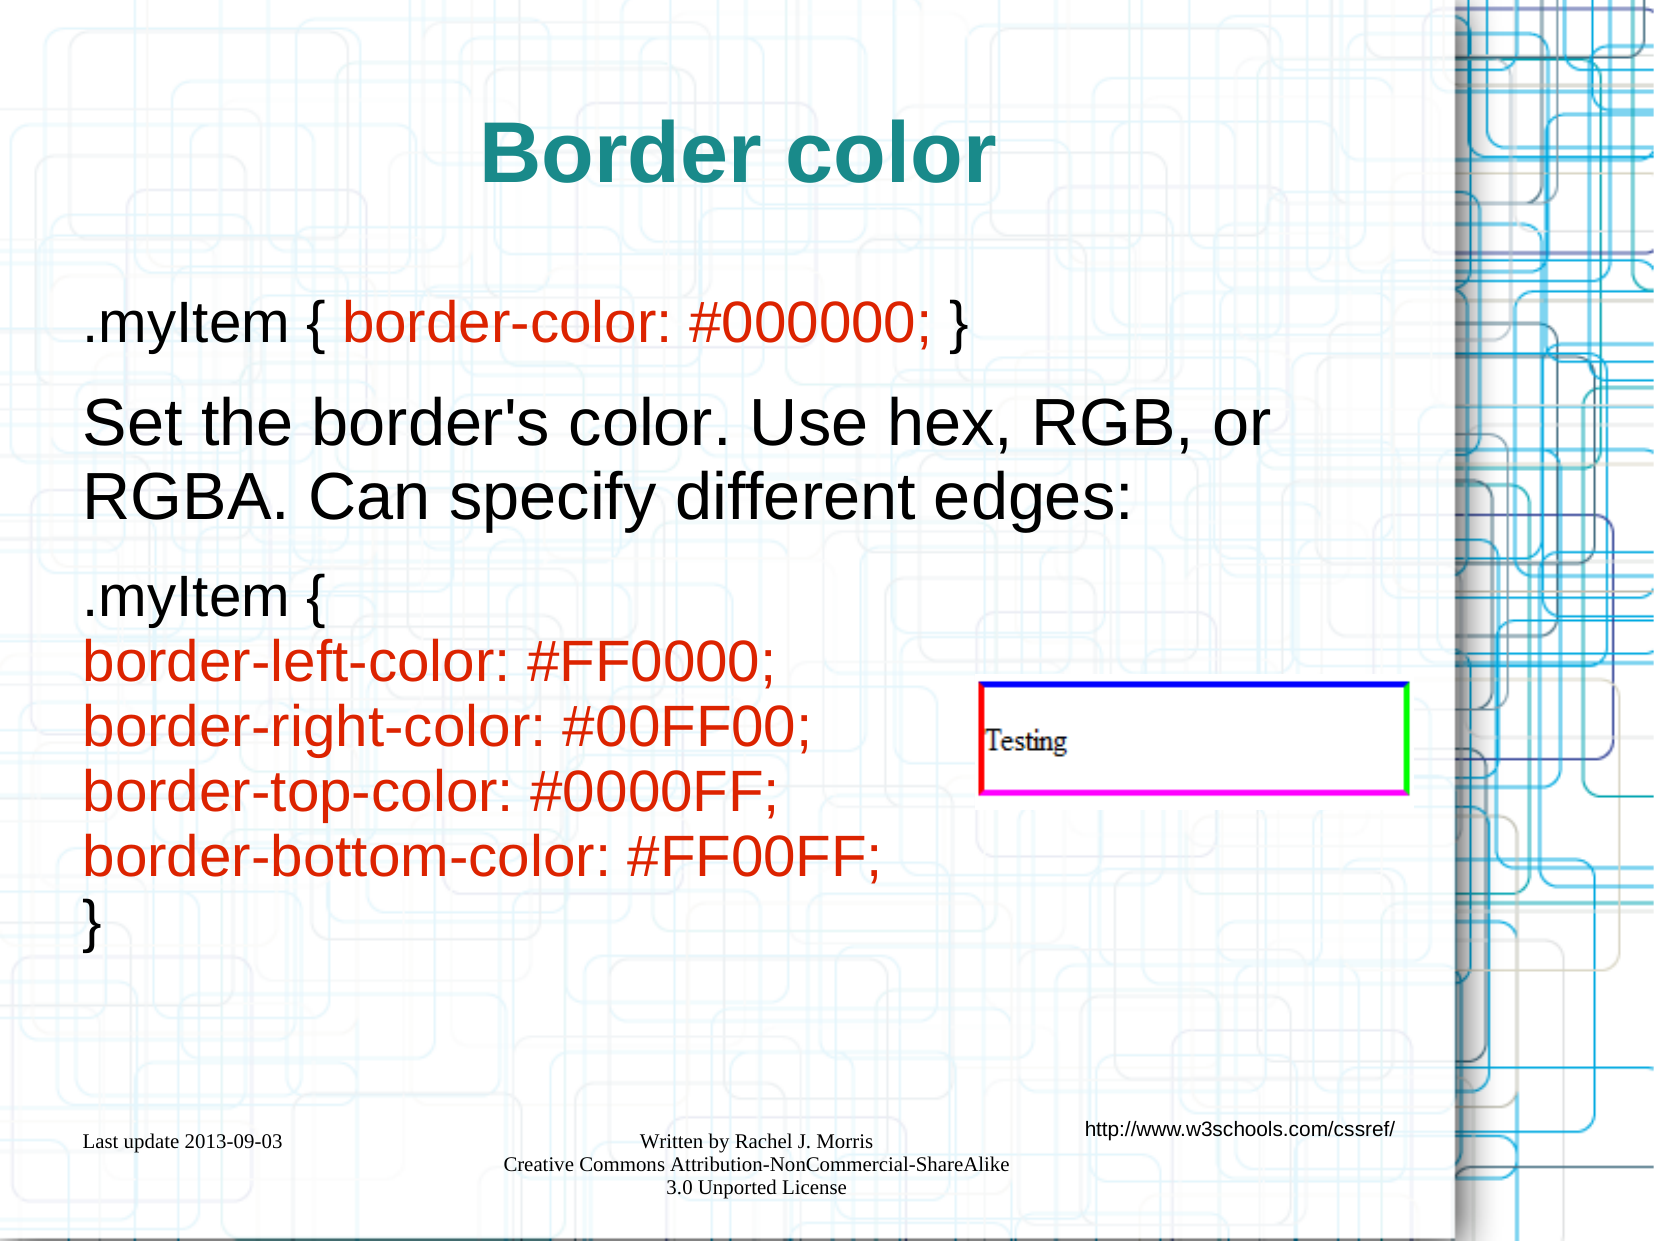

# Border color
.myItem { border-color: #000000; }
Set the border's color. Use hex, RGB, or RGBA. Can specify different edges:
.myItem {
border-left-color: #FF0000;
border-right-color: #00FF00;
border-top-color: #0000FF;
border-bottom-color: #FF00FF;
}
http://www.w3schools.com/cssref/